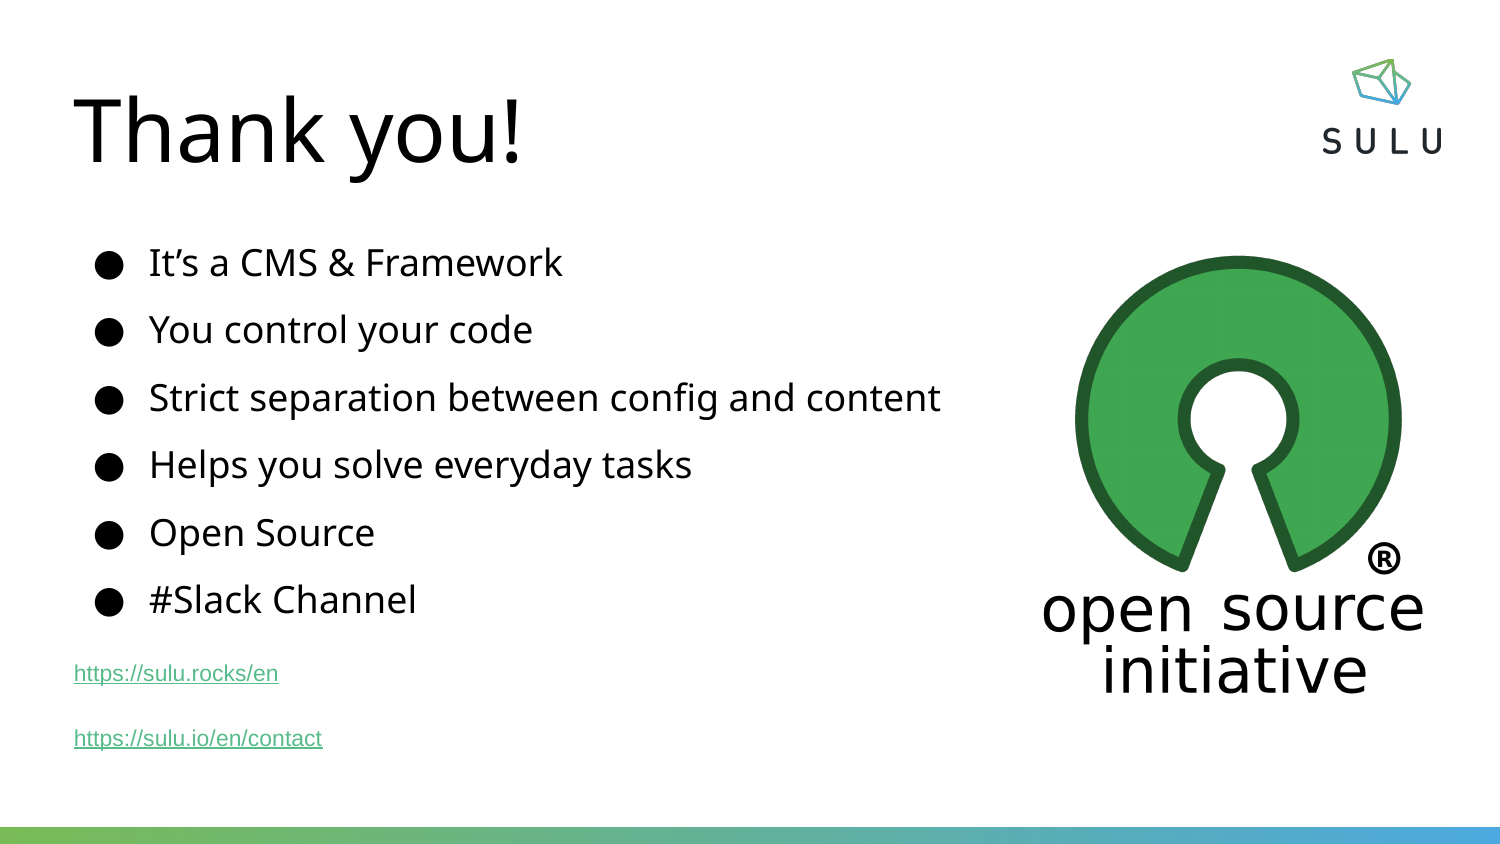

# Thank you!
It’s a CMS & Framework
You control your code
Strict separation between config and content
Helps you solve everyday tasks
Open Source
#Slack Channel
https://sulu.rocks/en
https://sulu.io/en/contact